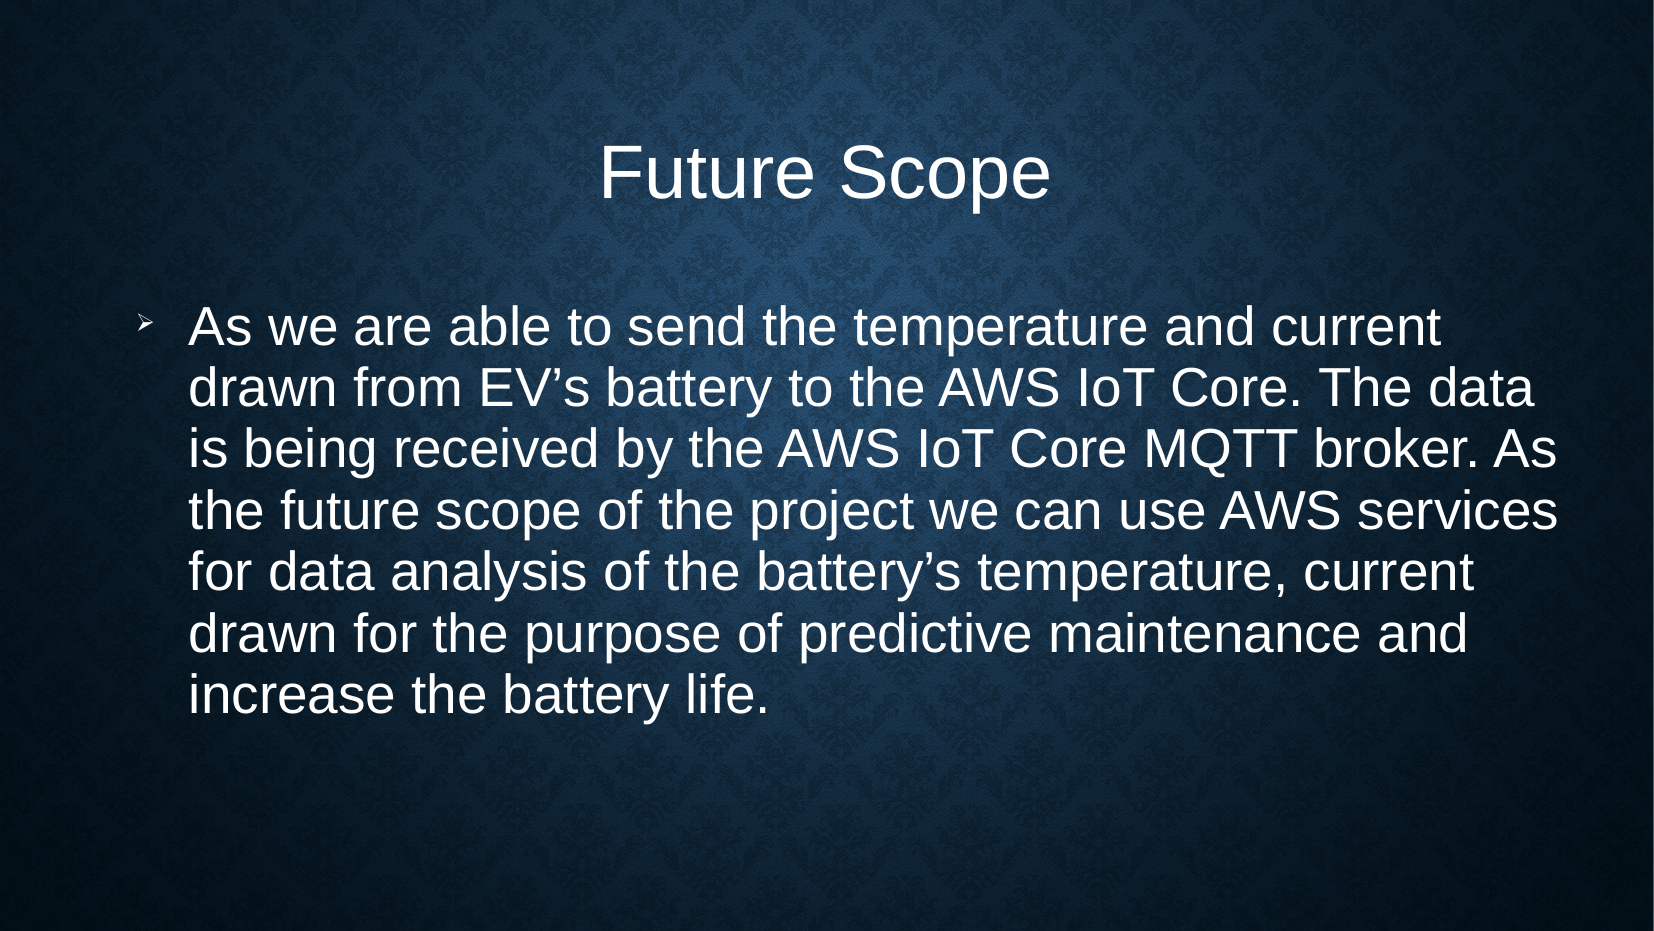

# Future Scope
As we are able to send the temperature and current drawn from EV’s battery to the AWS IoT Core. The data is being received by the AWS IoT Core MQTT broker. As the future scope of the project we can use AWS services for data analysis of the battery’s temperature, current drawn for the purpose of predictive maintenance and increase the battery life.